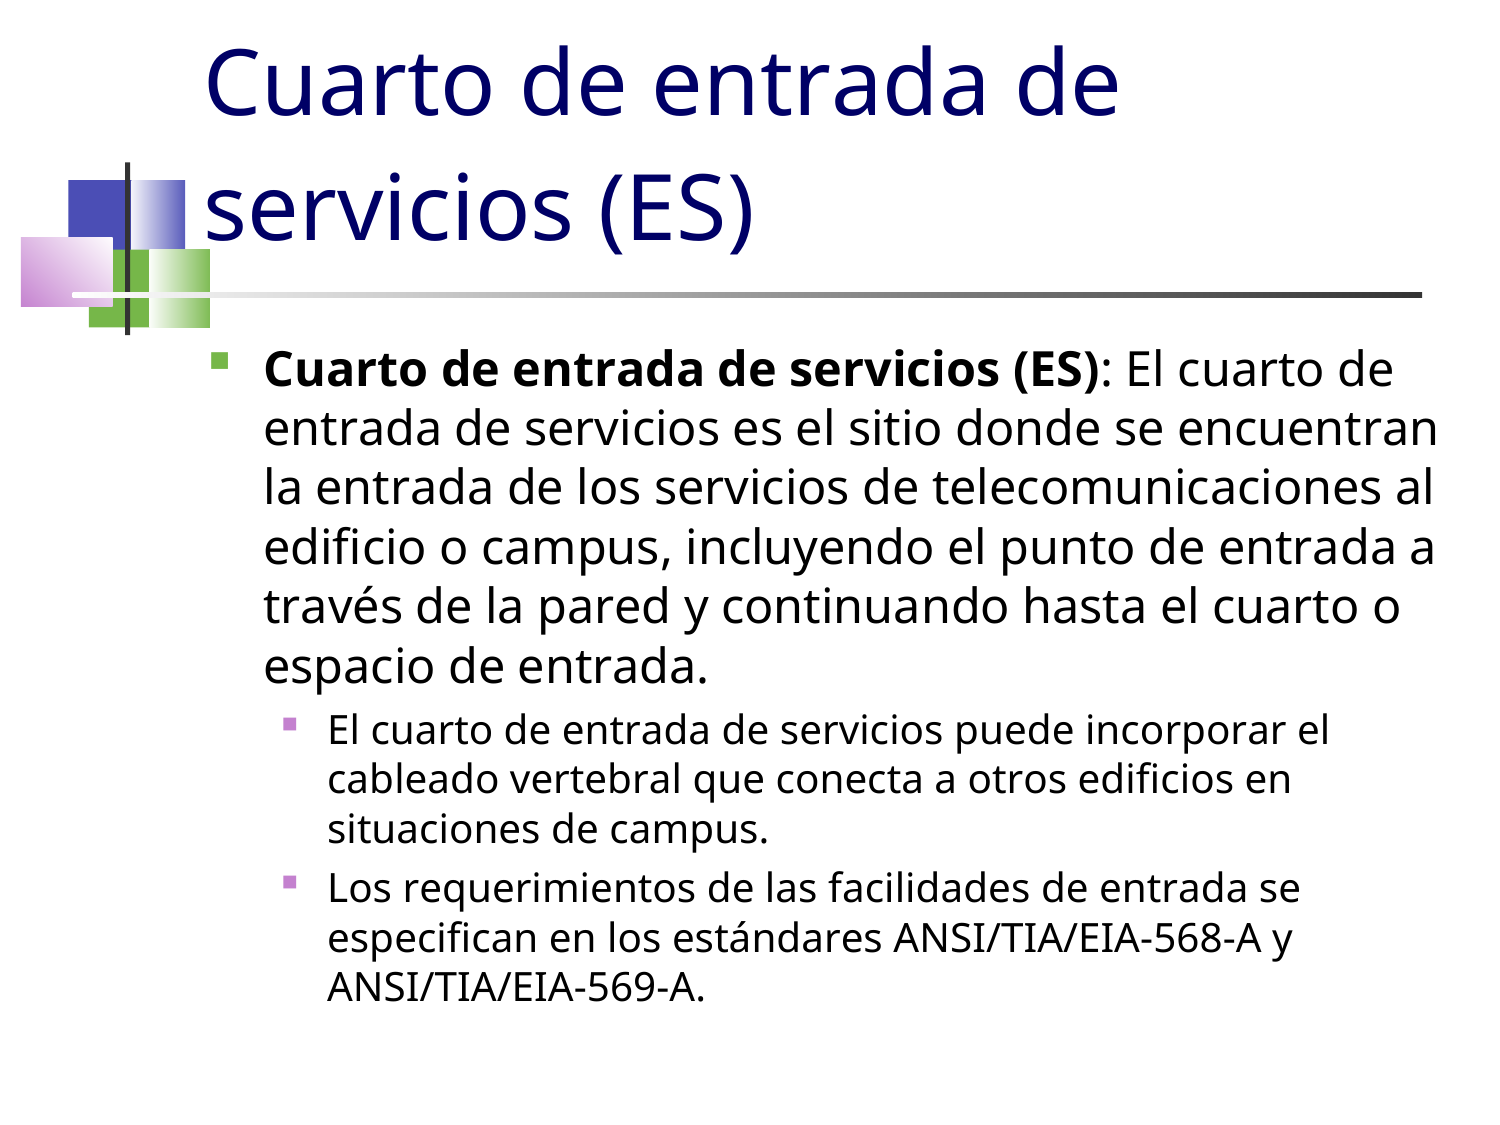

# Cuarto de entrada de servicios (ES)
Cuarto de entrada de servicios (ES): El cuarto de entrada de servicios es el sitio donde se encuentran la entrada de los servicios de telecomunicaciones al edificio o campus, incluyendo el punto de entrada a través de la pared y continuando hasta el cuarto o espacio de entrada.
El cuarto de entrada de servicios puede incorporar el cableado vertebral que conecta a otros edificios en situaciones de campus.
Los requerimientos de las facilidades de entrada se especifican en los estándares ANSI/TIA/EIA-568-A y ANSI/TIA/EIA-569-A.